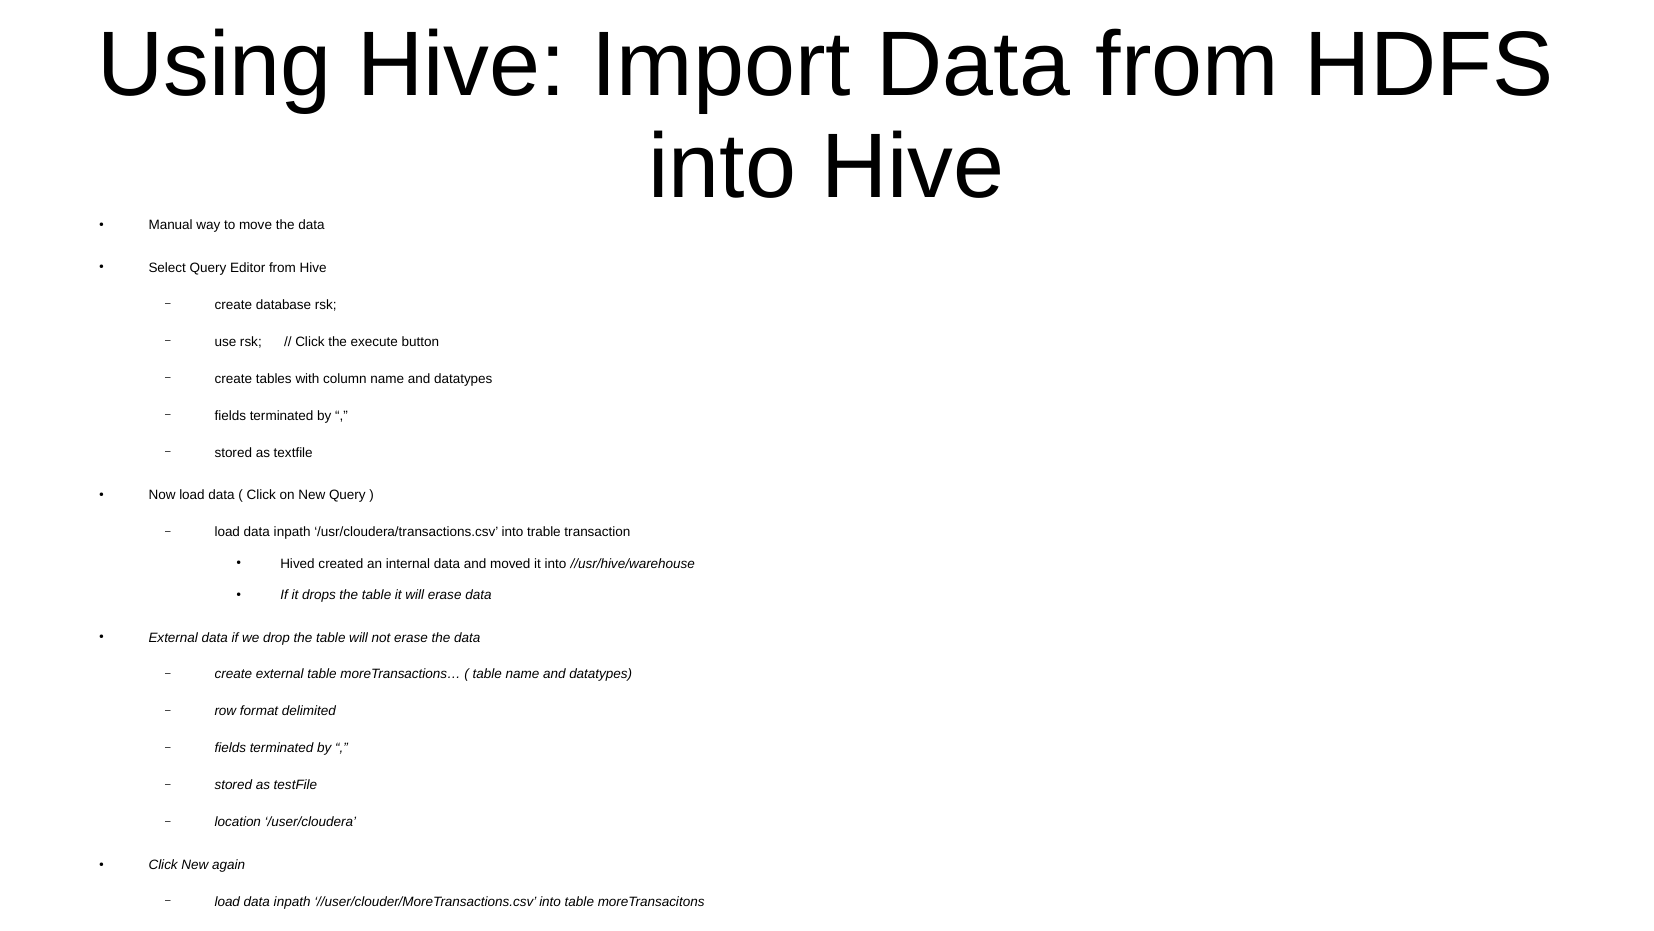

# Using Hive: Import Data from HDFS into Hive
Manual way to move the data
Select Query Editor from Hive
create database rsk;
use rsk;					// Click the execute button
create tables with column name and datatypes
fields terminated by “,”
stored as textfile
Now load data ( Click on New Query )
load data inpath ‘/usr/cloudera/transactions.csv’ into trable transaction
Hived created an internal data and moved it into //usr/hive/warehouse
If it drops the table it will erase data
External data if we drop the table will not erase the data
create external table moreTransactions… ( table name and datatypes)
row format delimited
fields terminated by “,”
stored as testFile
location ‘/user/cloudera’
Click New again
load data inpath ‘//user/clouder/MoreTransactions.csv’ into table moreTransacitons